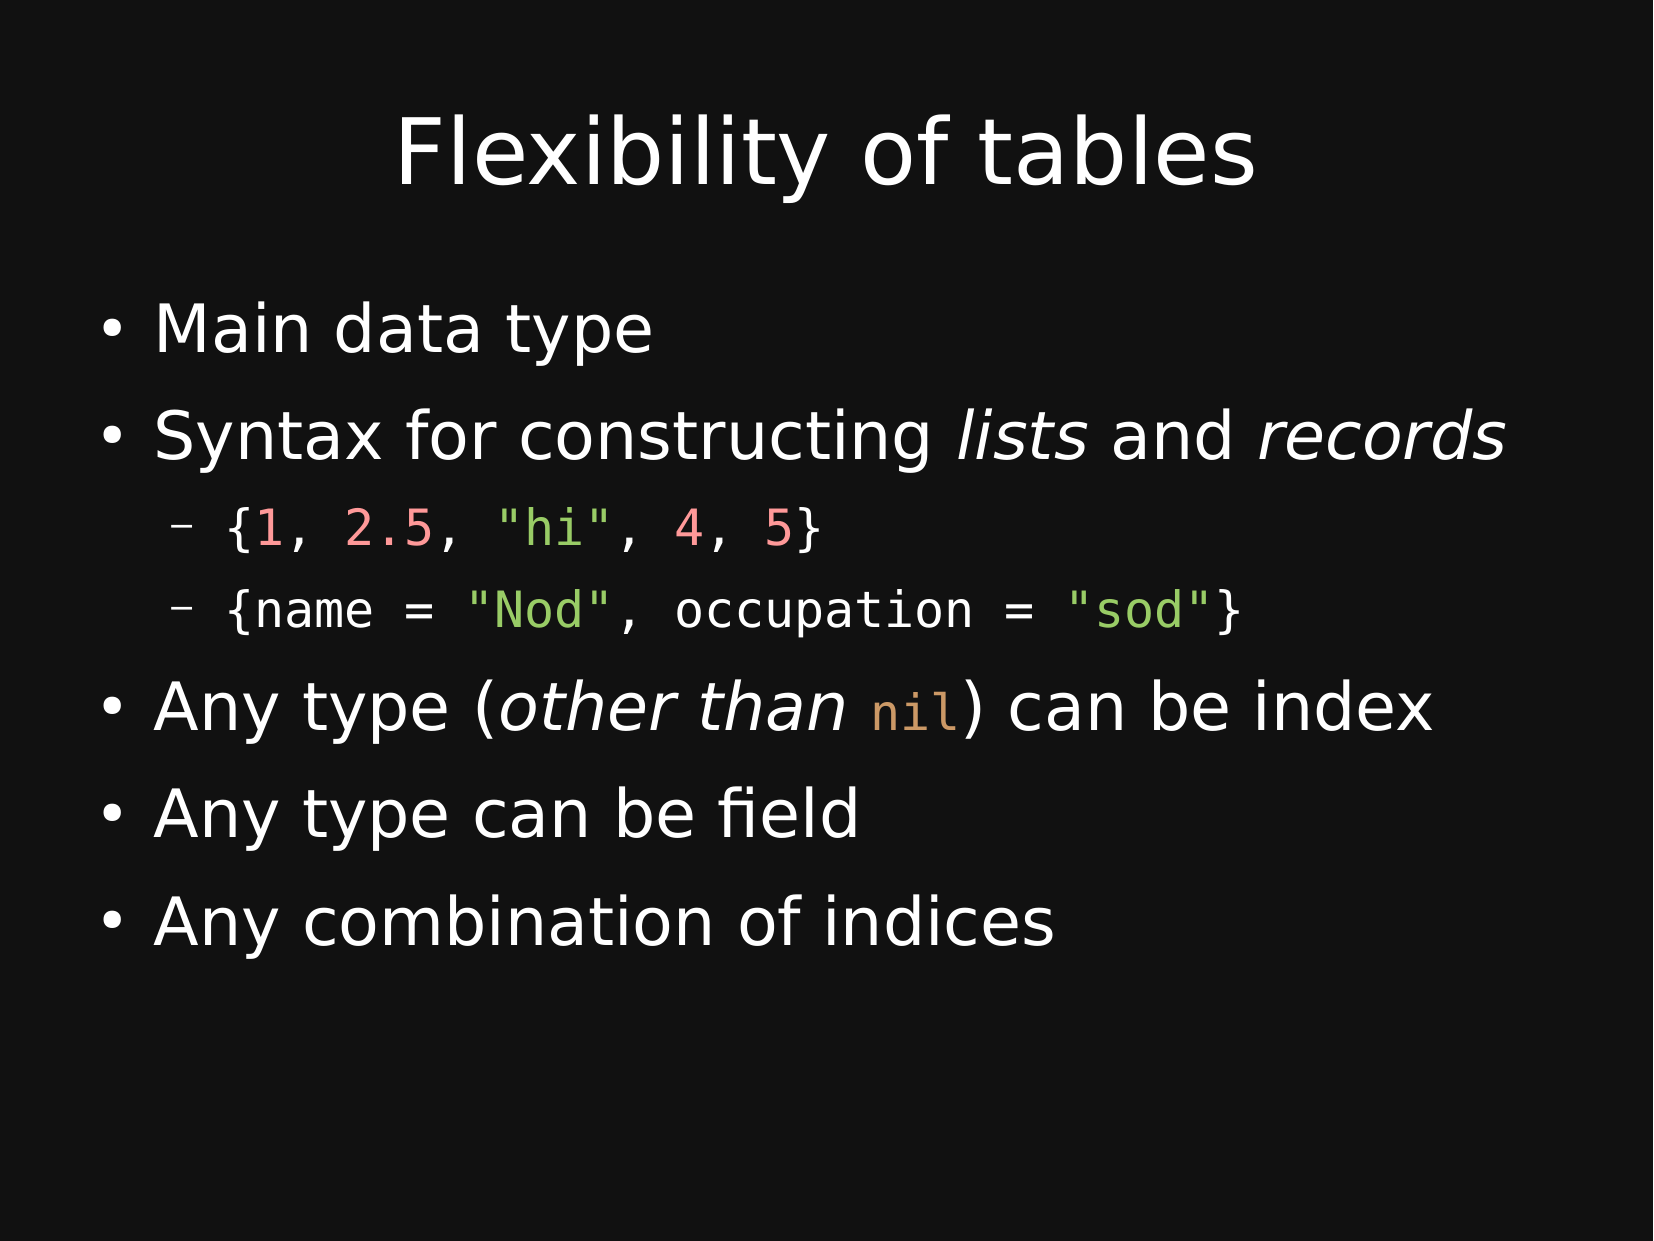

# Flexibility of tables
Main data type
Syntax for constructing lists and records
{1, 2.5, "hi", 4, 5}
{name = "Nod", occupation = "sod"}
Any type (other than nil) can be index
Any type can be field
Any combination of indices